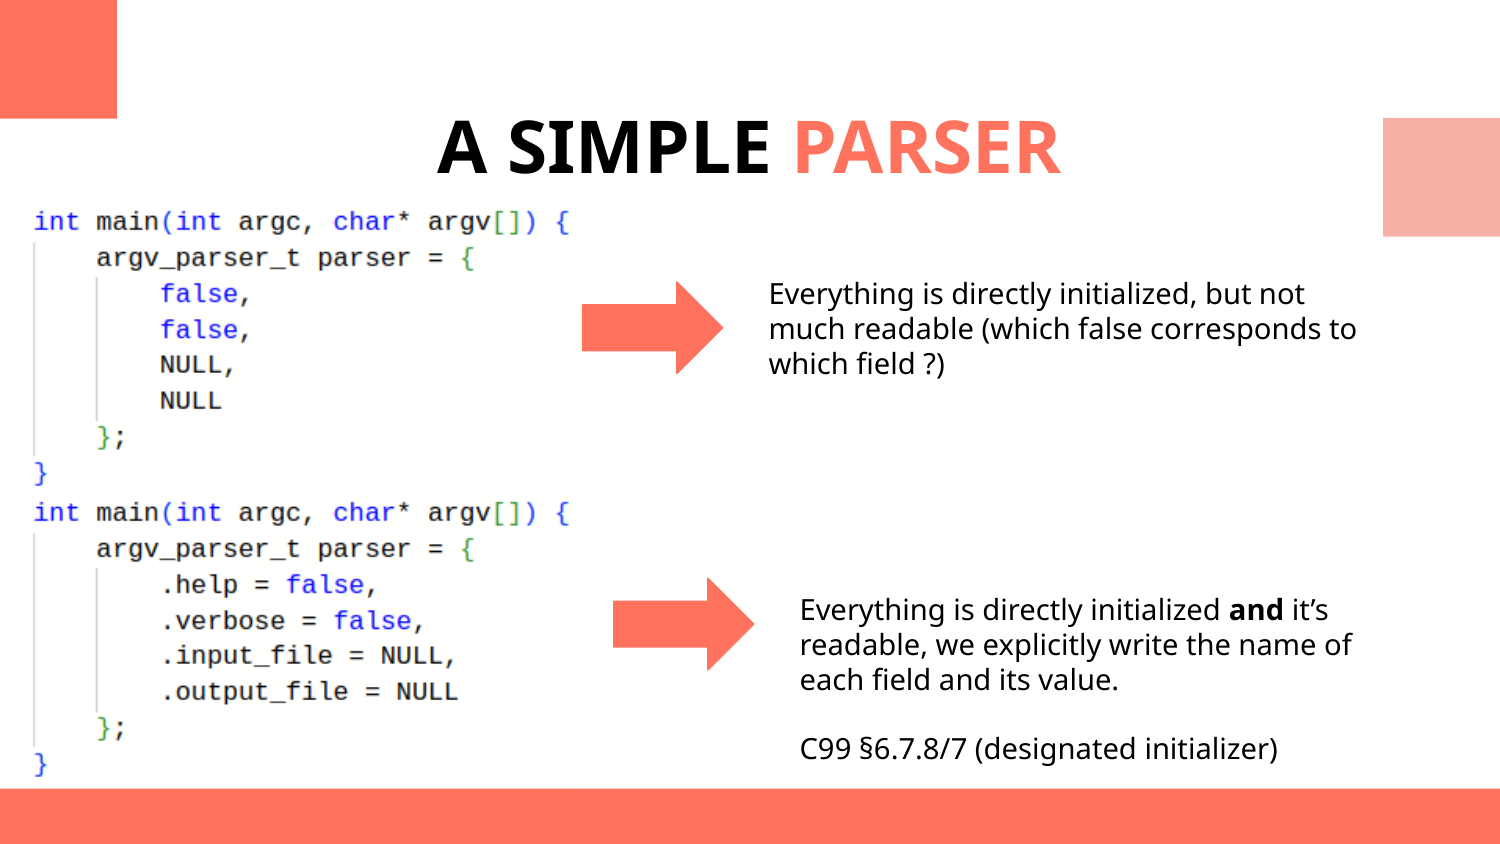

# A SIMPLE PARSER
Everything is directly initialized, but not much readable (which false corresponds to which field ?)
Everything is directly initialized and it’s readable, we explicitly write the name of each field and its value.
C99 §6.7.8/7 (designated initializer)